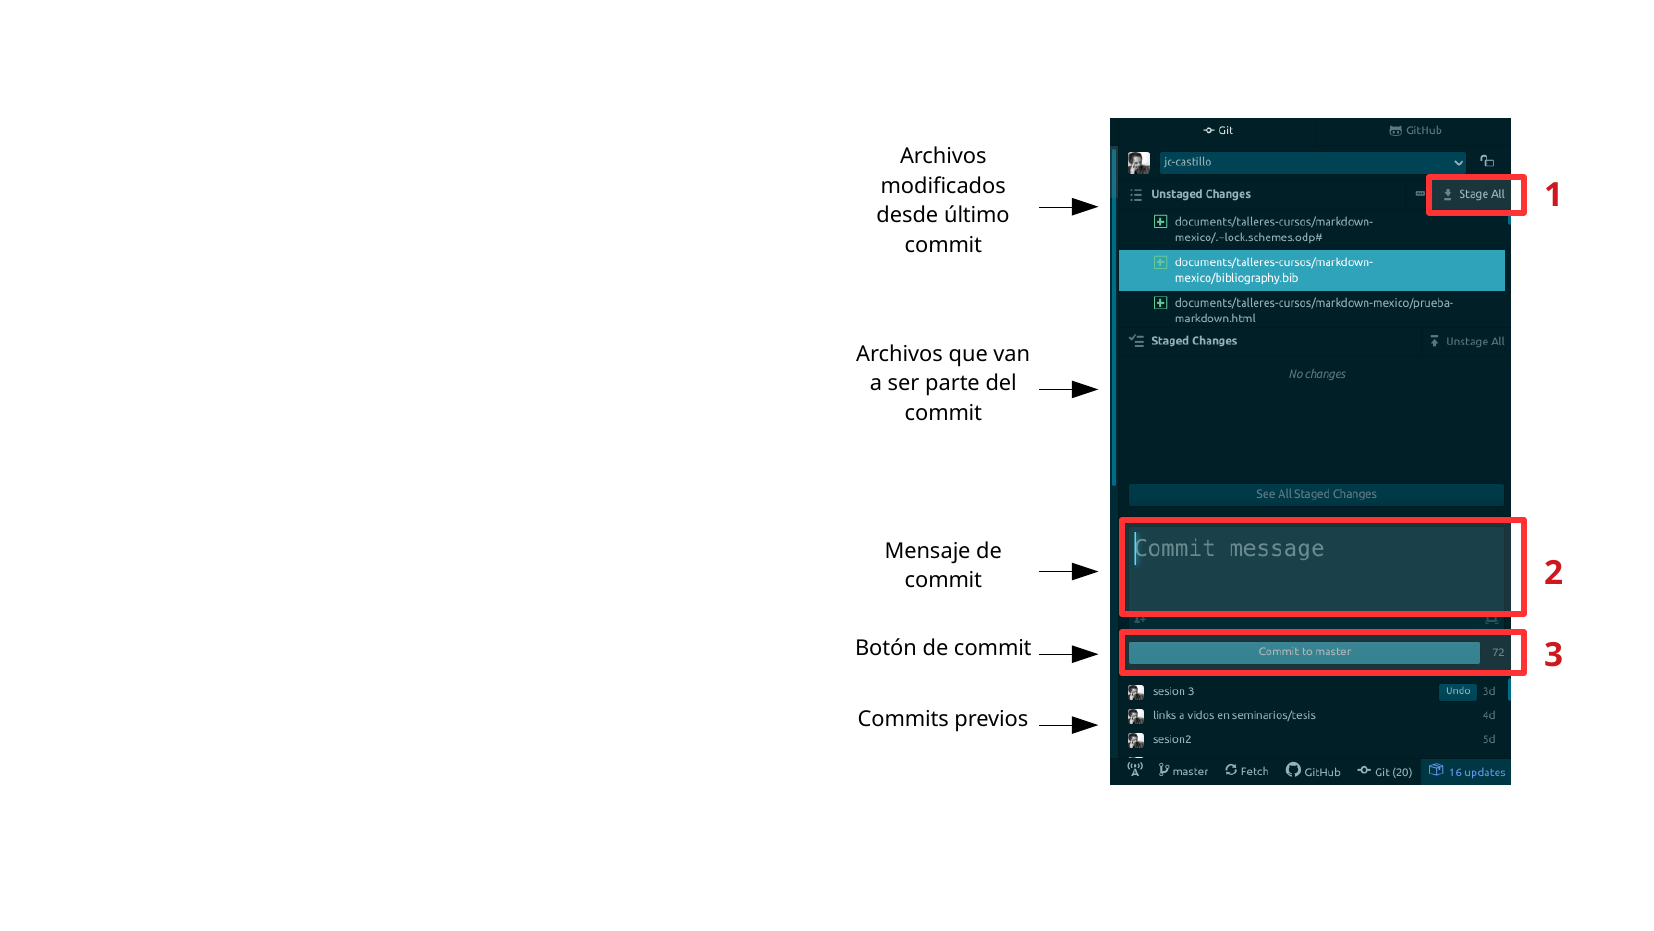

1
Archivos modificados desde último commit
Archivos que van a ser parte del commit
Mensaje de commit
2
Botón de commit
3
Commits previos